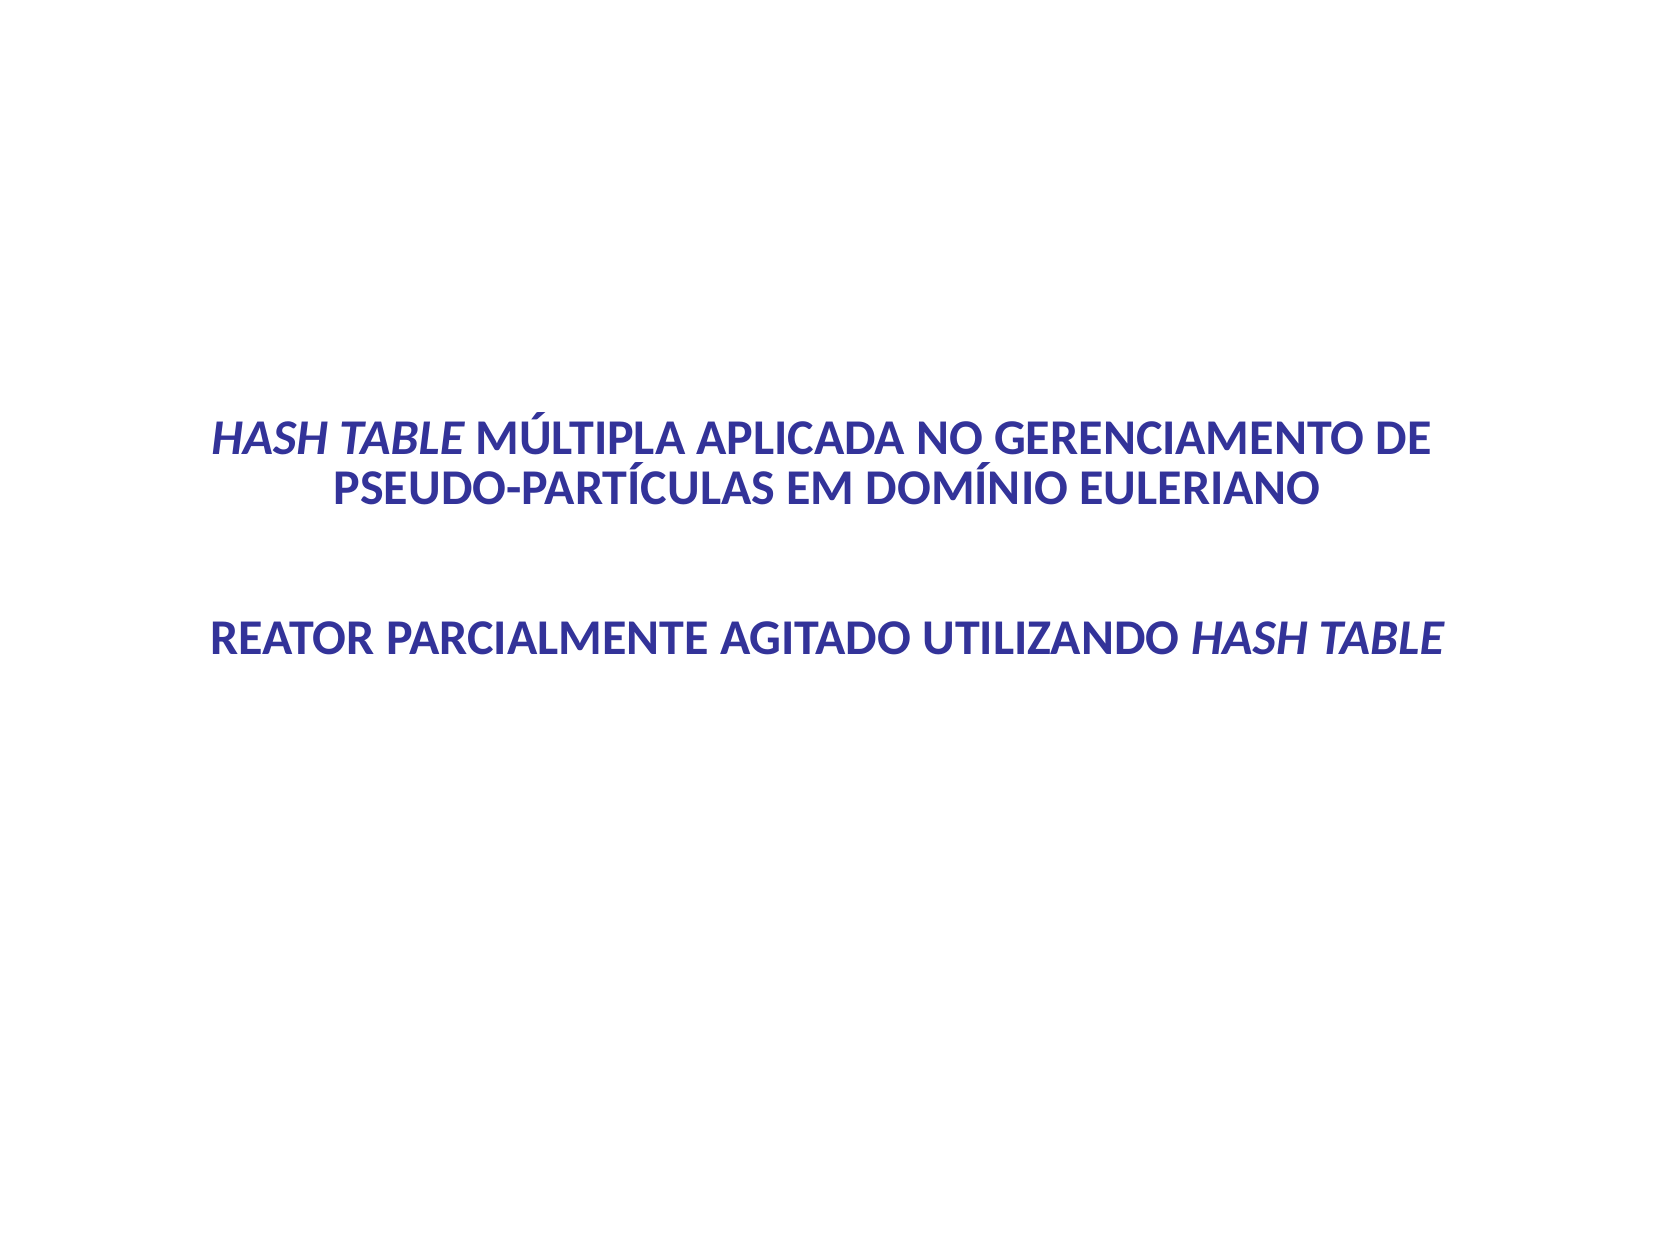

HASH TABLE MÚLTIPLA APLICADA NO GERENCIAMENTO DE
PSEUDO-PARTÍCULAS EM DOMÍNIO EULERIANO
REATOR PARCIALMENTE AGITADO UTILIZANDO HASH TABLE